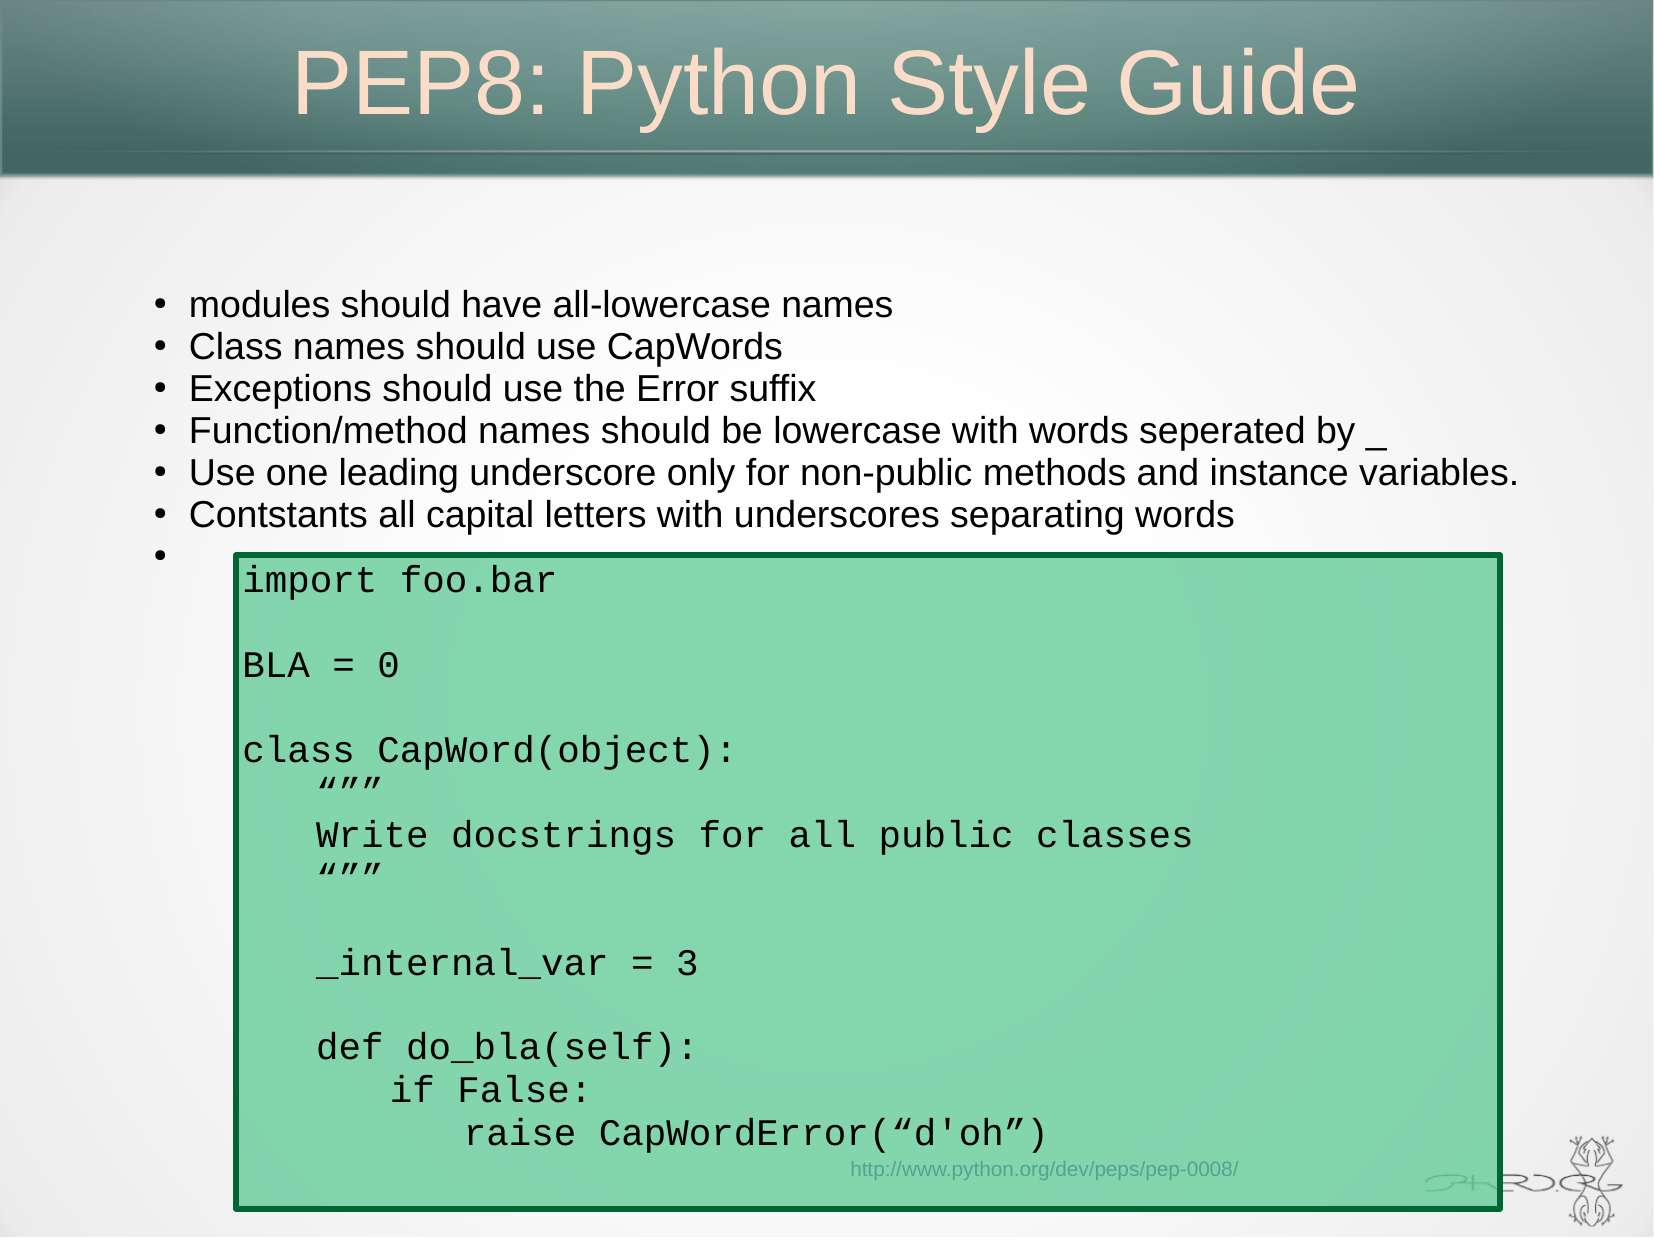

# PEP8: Python Style Guide
modules should have all-lowercase names
Class names should use CapWords
Exceptions should use the Error suffix
Function/method names should be lowercase with words seperated by _
Use one leading underscore only for non-public methods and instance variables.
Contstants all capital letters with underscores separating words
import foo.bar
BLA = 0
class CapWord(object):
	“””
	Write docstrings for all public classes
	“””
	_internal_var = 3
	def do_bla(self):
		if False:
			raise CapWordError(“d'oh”)
http://www.python.org/dev/peps/pep-0008/